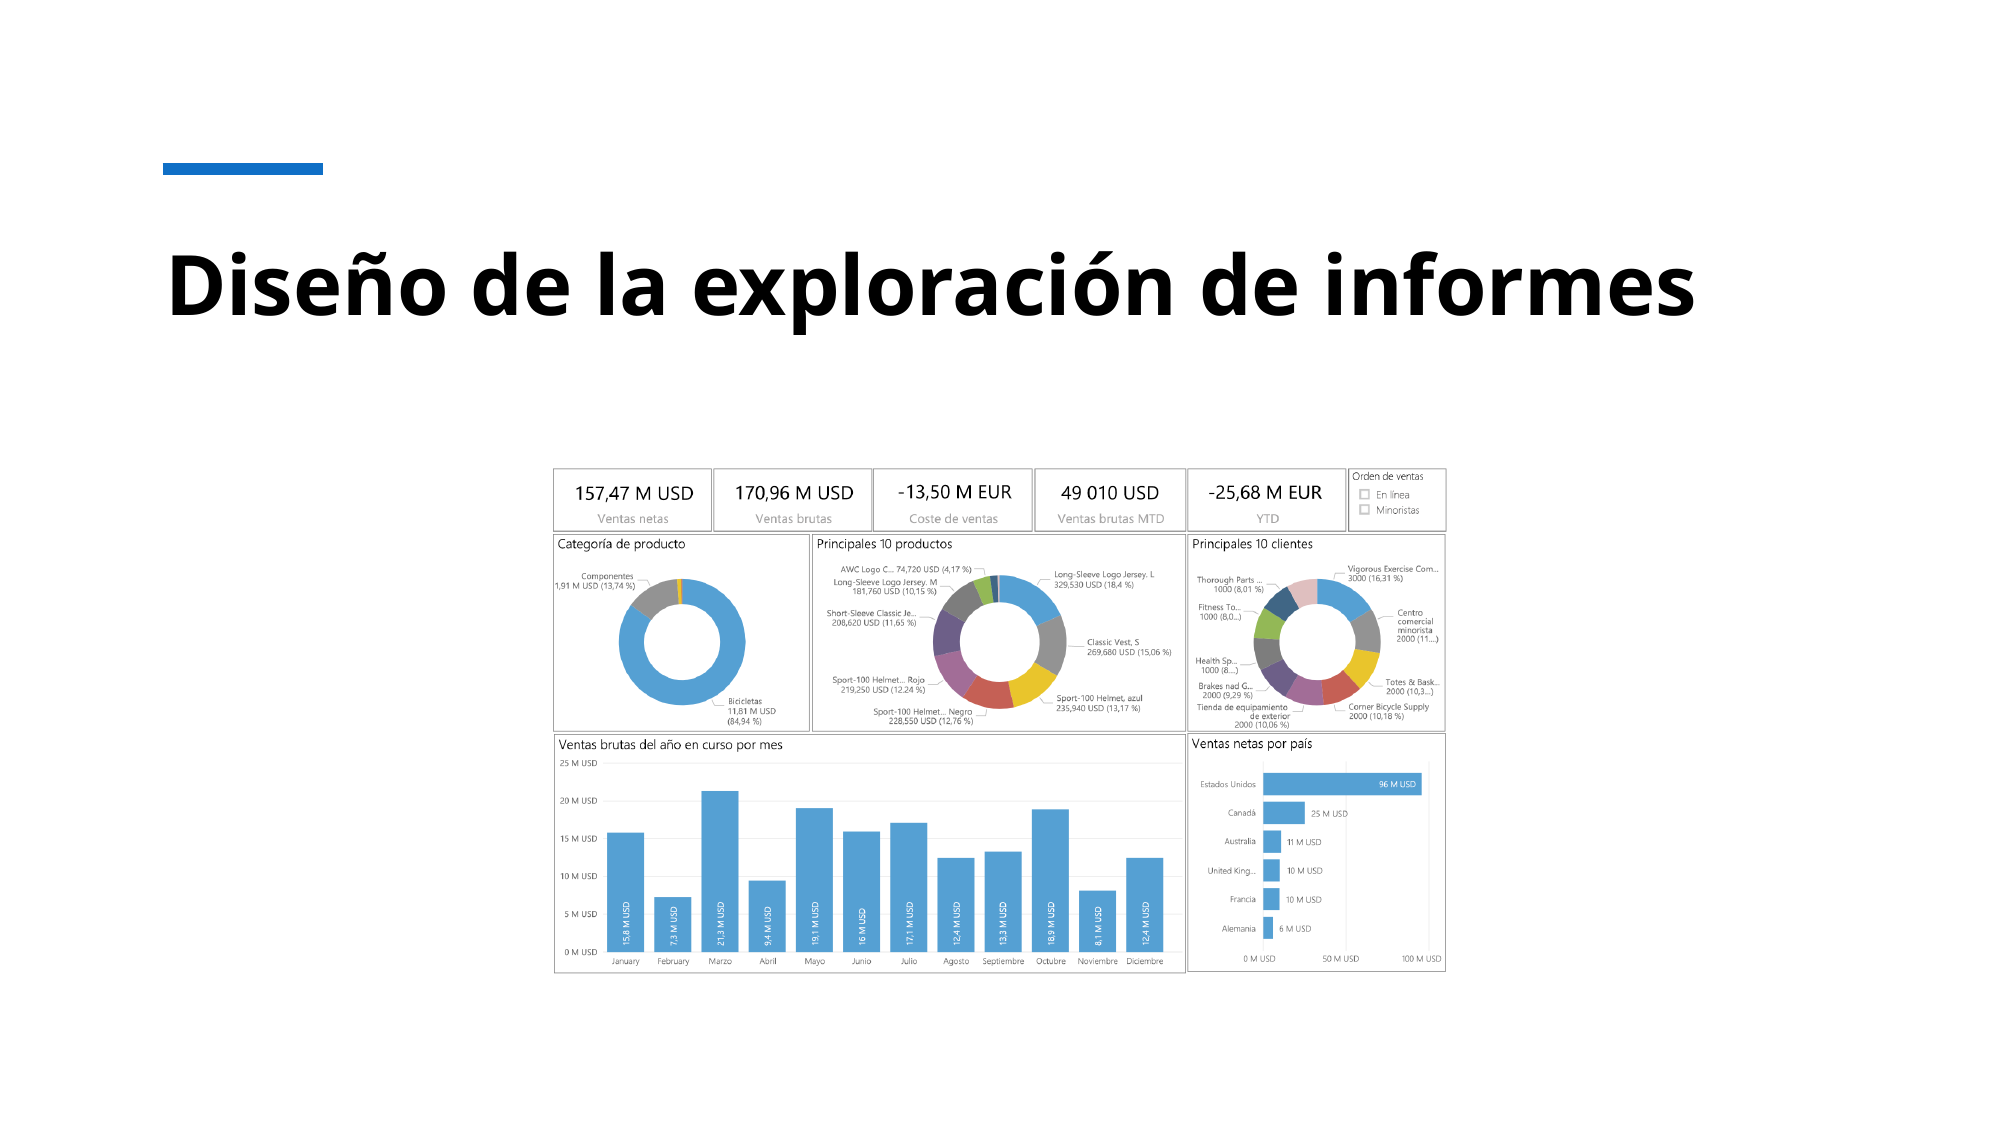

# Diseño de la exploración de informes